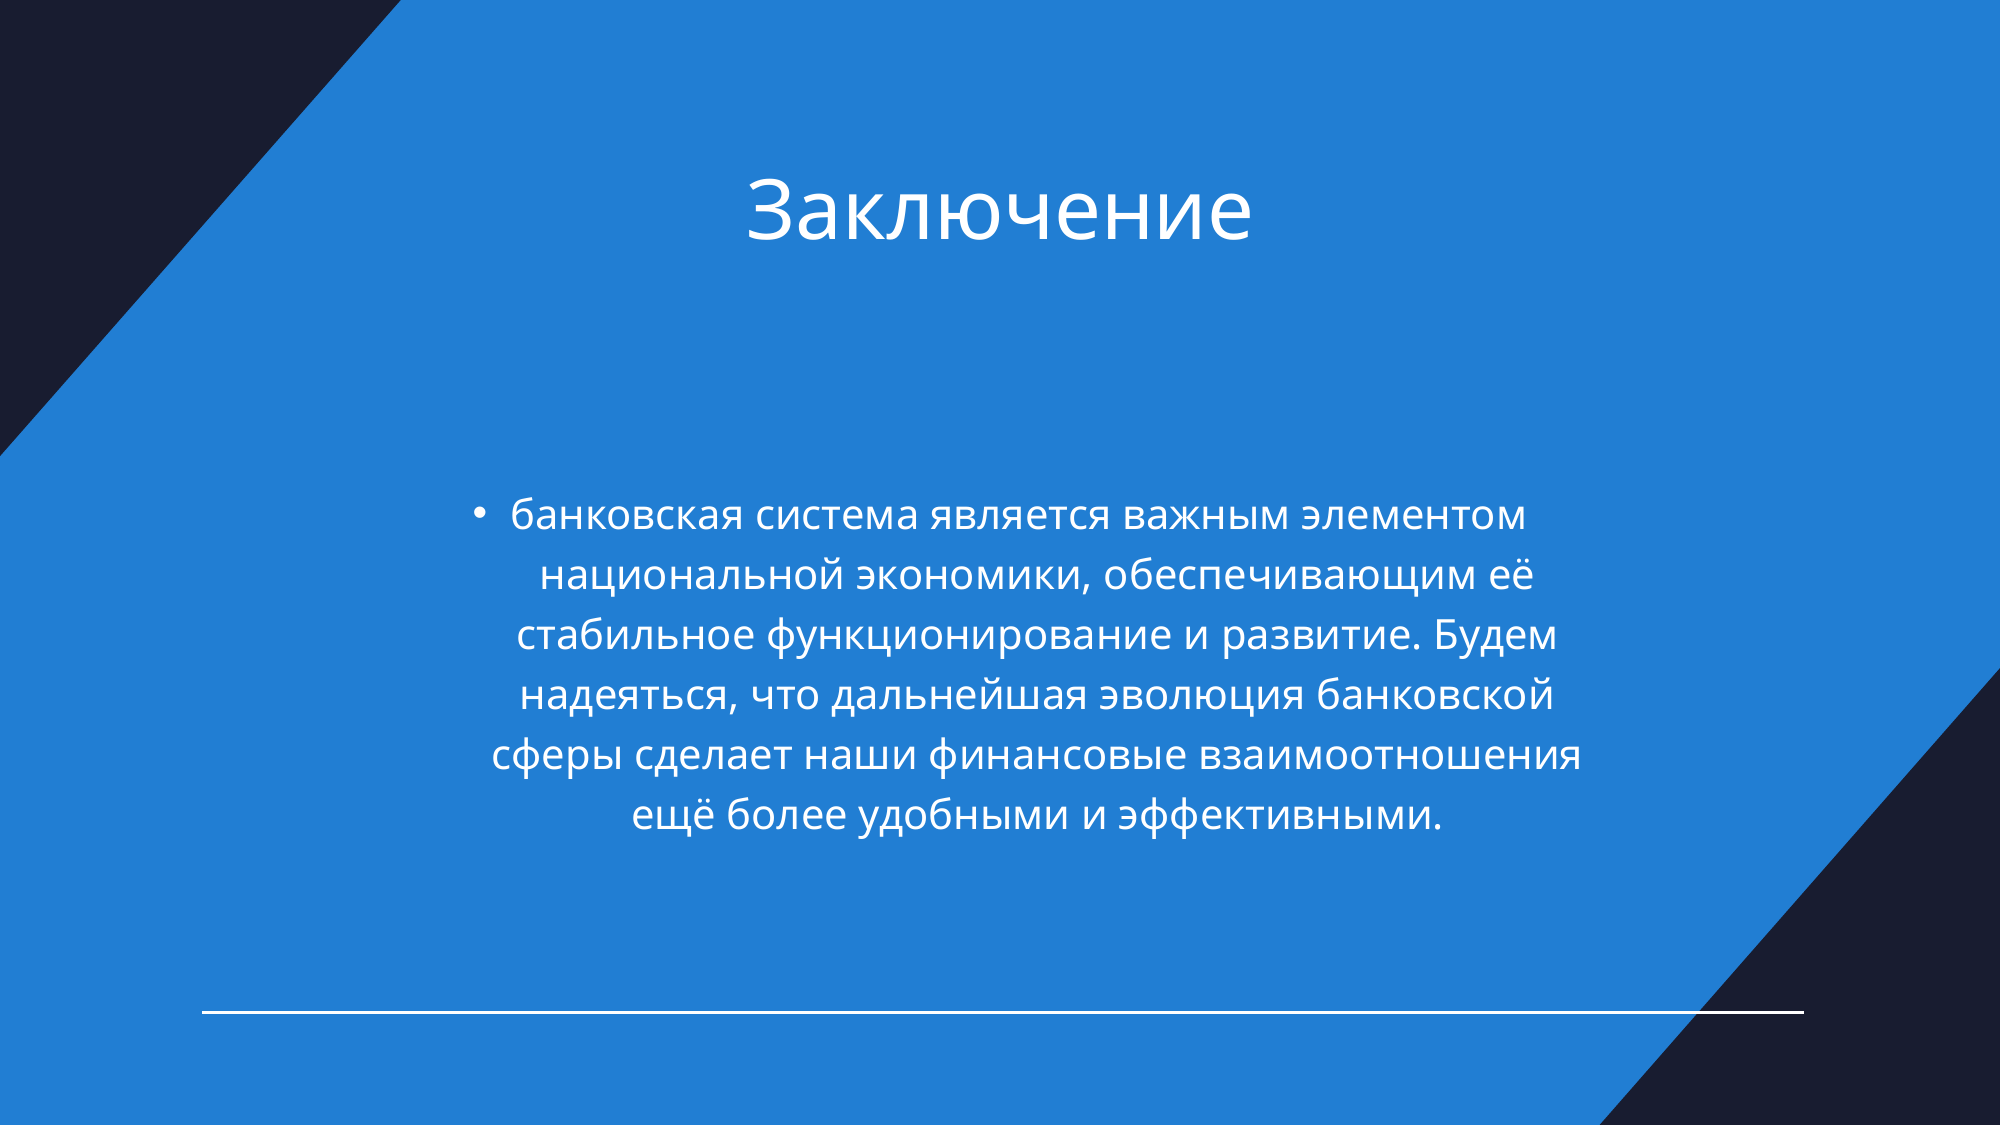

# Заключение
банковская система является важным элементом национальной экономики, обеспечивающим её стабильное функционирование и развитие. Будем надеяться, что дальнейшая эволюция банковской сферы сделает наши финансовые взаимоотношения ещё более удобными и эффективными.